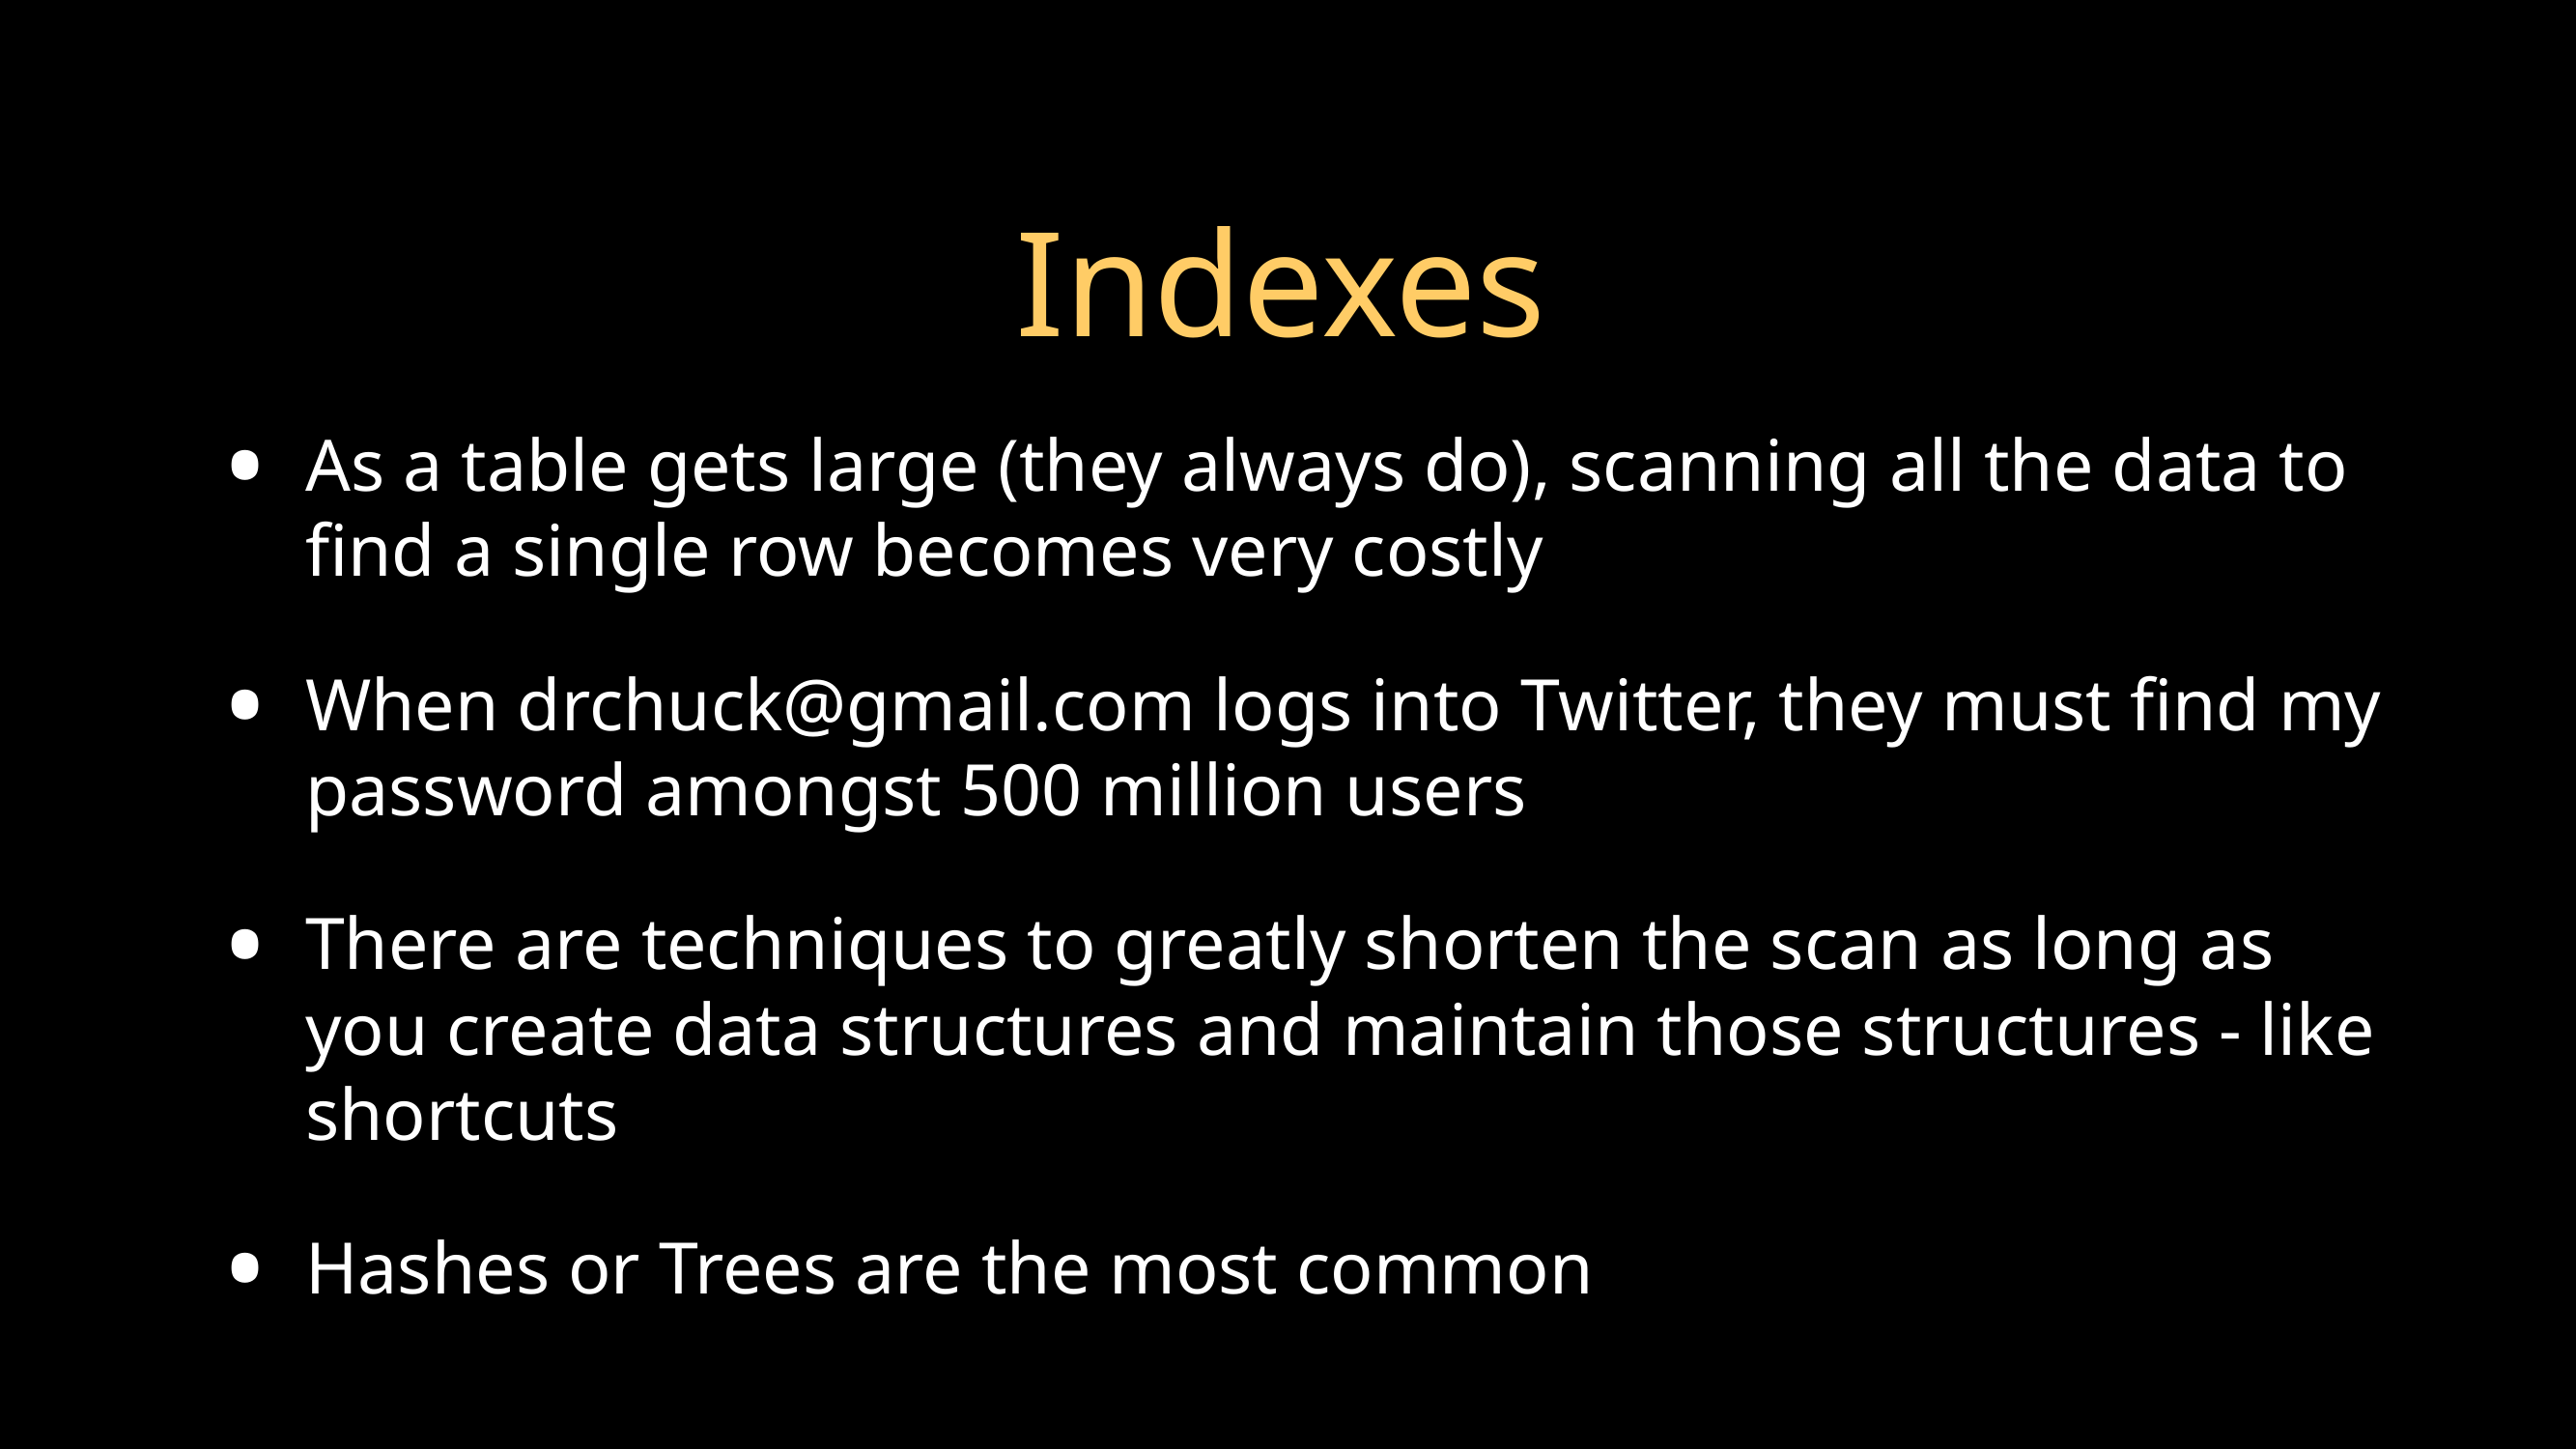

# Indexes
As a table gets large (they always do), scanning all the data to find a single row becomes very costly
When drchuck@gmail.com logs into Twitter, they must find my password amongst 500 million users
There are techniques to greatly shorten the scan as long as you create data structures and maintain those structures - like shortcuts
Hashes or Trees are the most common